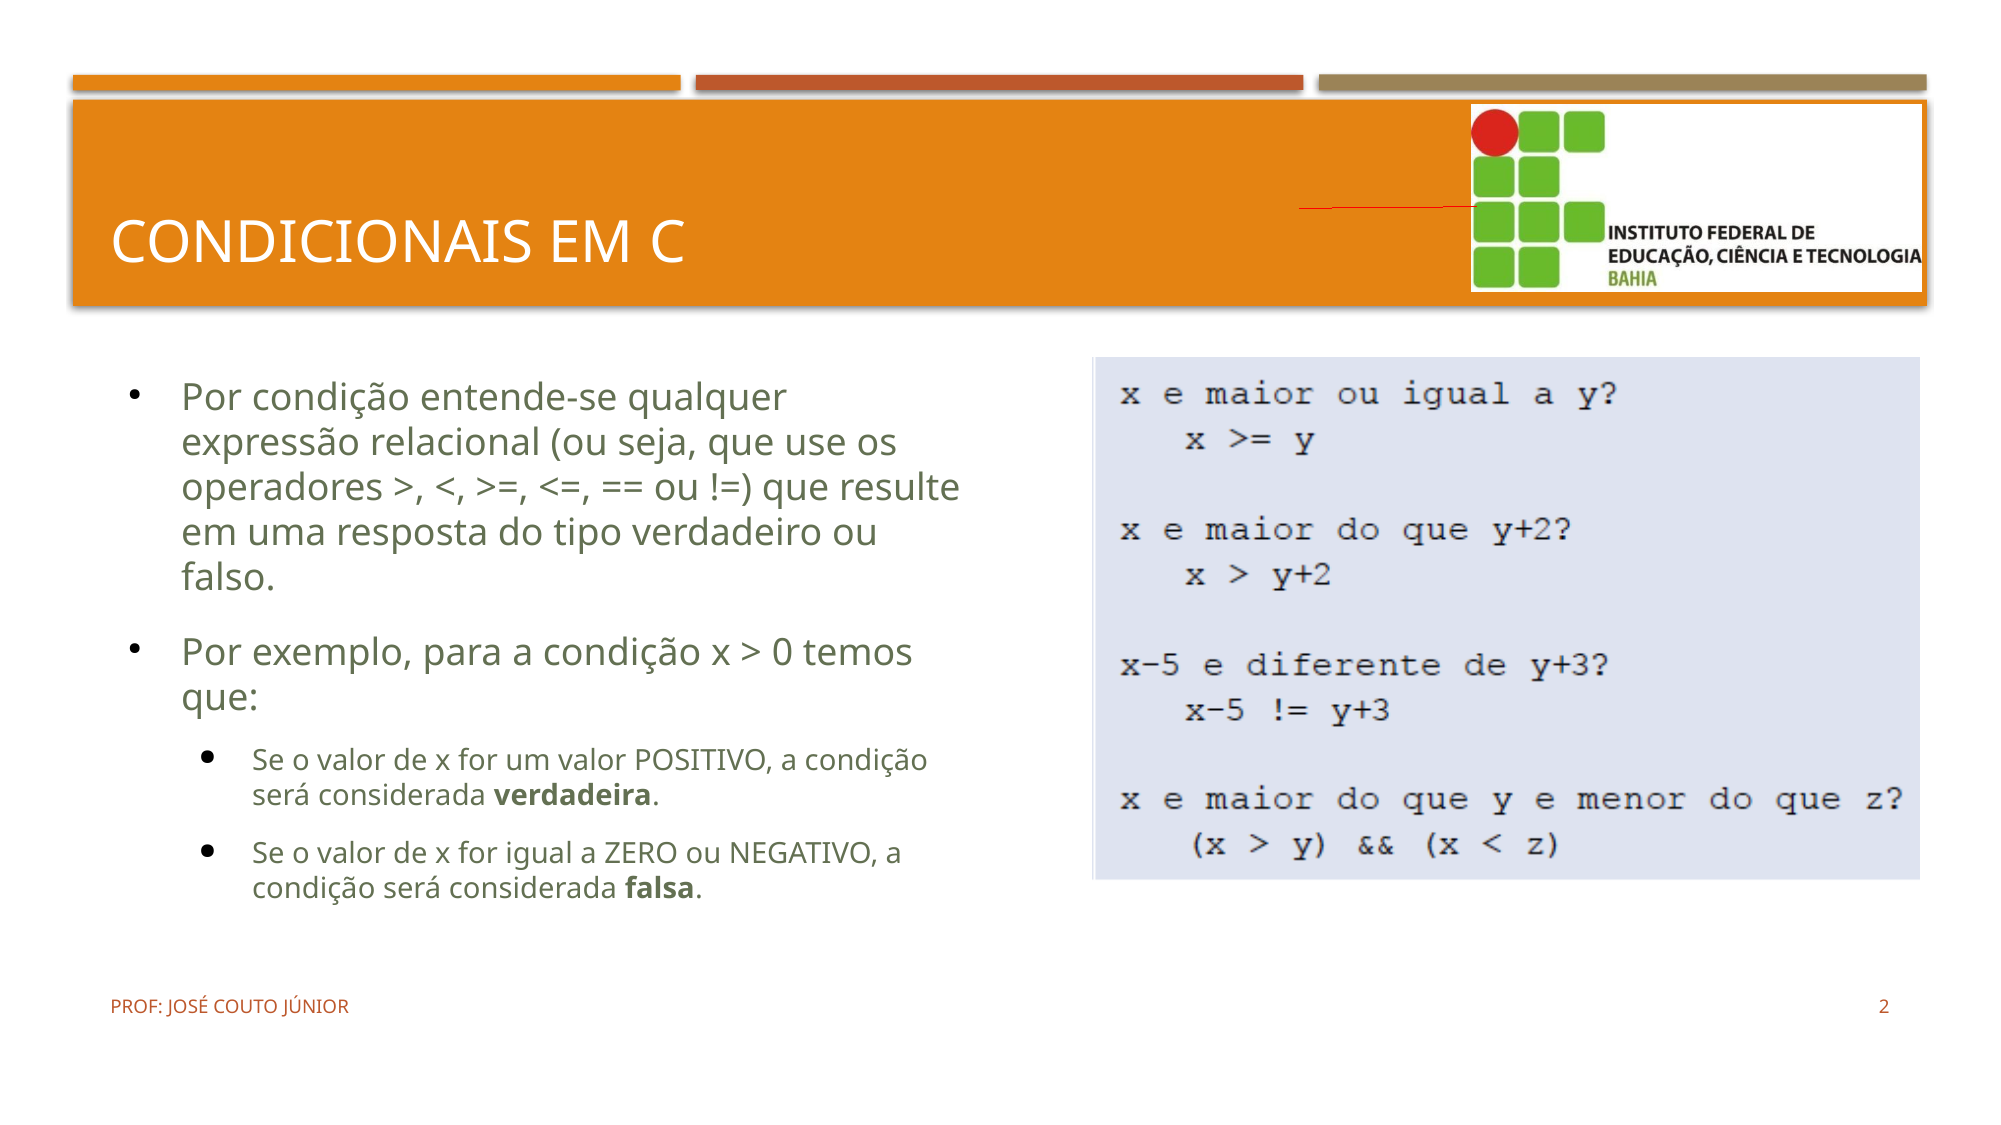

# Condicionais em C
Por condição entende-se qualquer expressão relacional (ou seja, que use os operadores >, <, >=, <=, == ou !=) que resulte em uma resposta do tipo verdadeiro ou falso.
Por exemplo, para a condição x > 0 temos que:
Se o valor de x for um valor POSITIVO, a condição será considerada verdadeira.
Se o valor de x for igual a ZERO ou NEGATIVO, a condição será considerada falsa.
Prof: José Couto Júnior
2